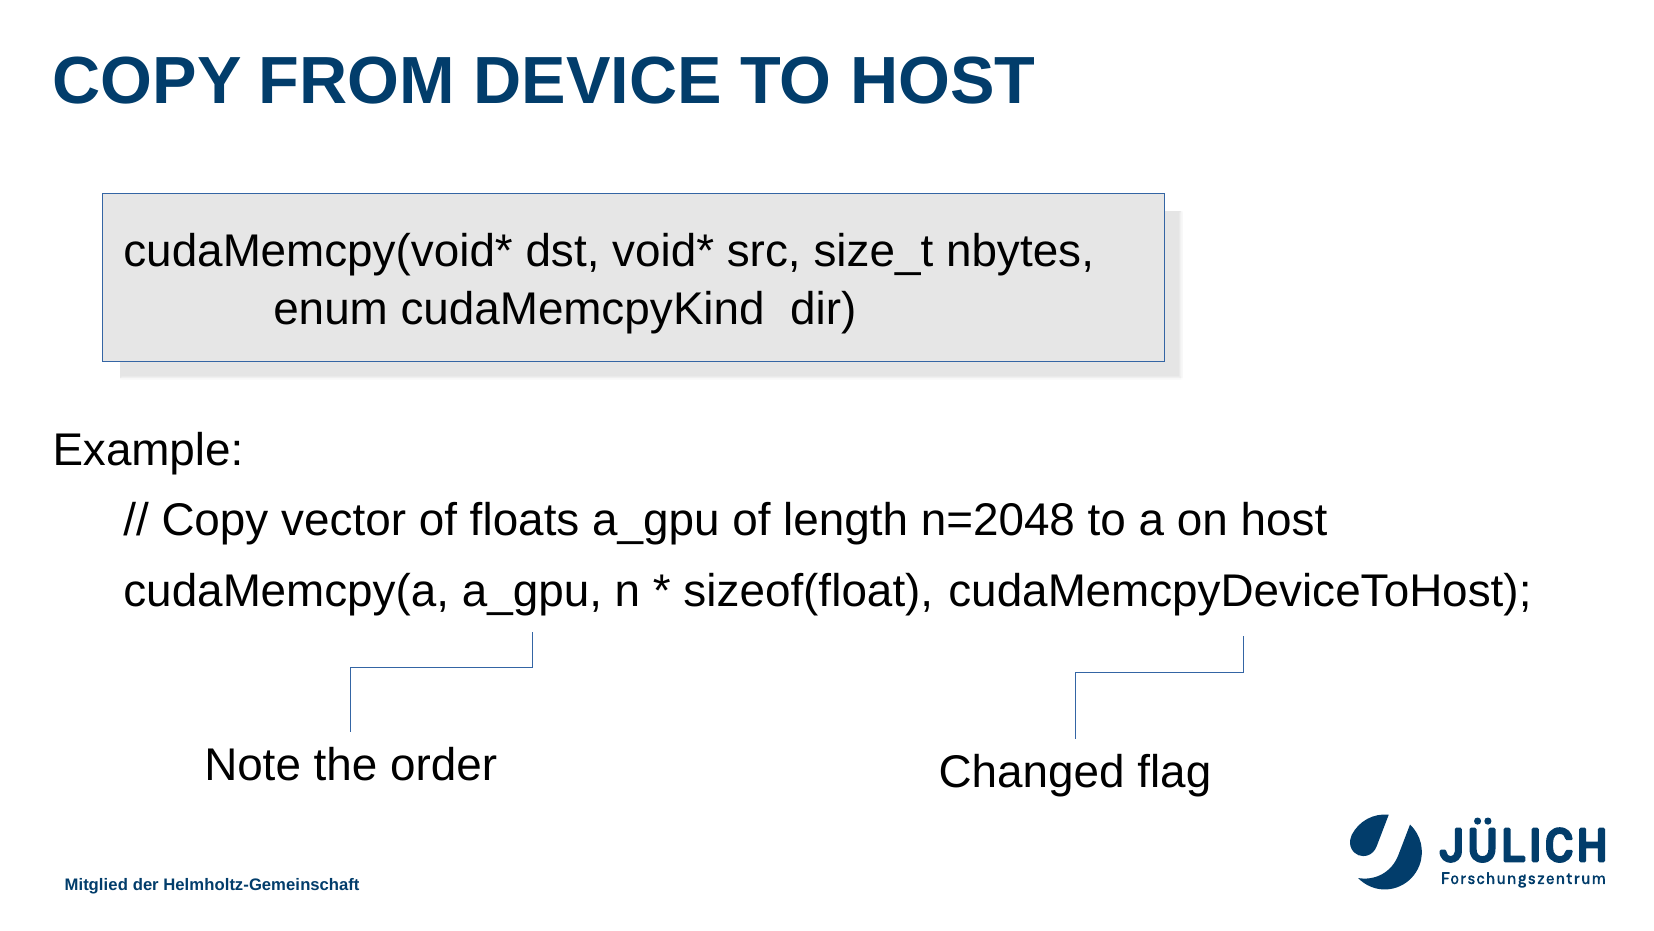

# Copy from device to host
cudaMemcpy(void* dst, void* src, size_t nbytes,
		enum cudaMemcpyKind dir)
Example:
// Copy vector of floats a_gpu of length n=2048 to a on host
cudaMemcpy(a, a_gpu, n * sizeof(float), 	cudaMemcpyDeviceToHost);
Note the order
Changed flag